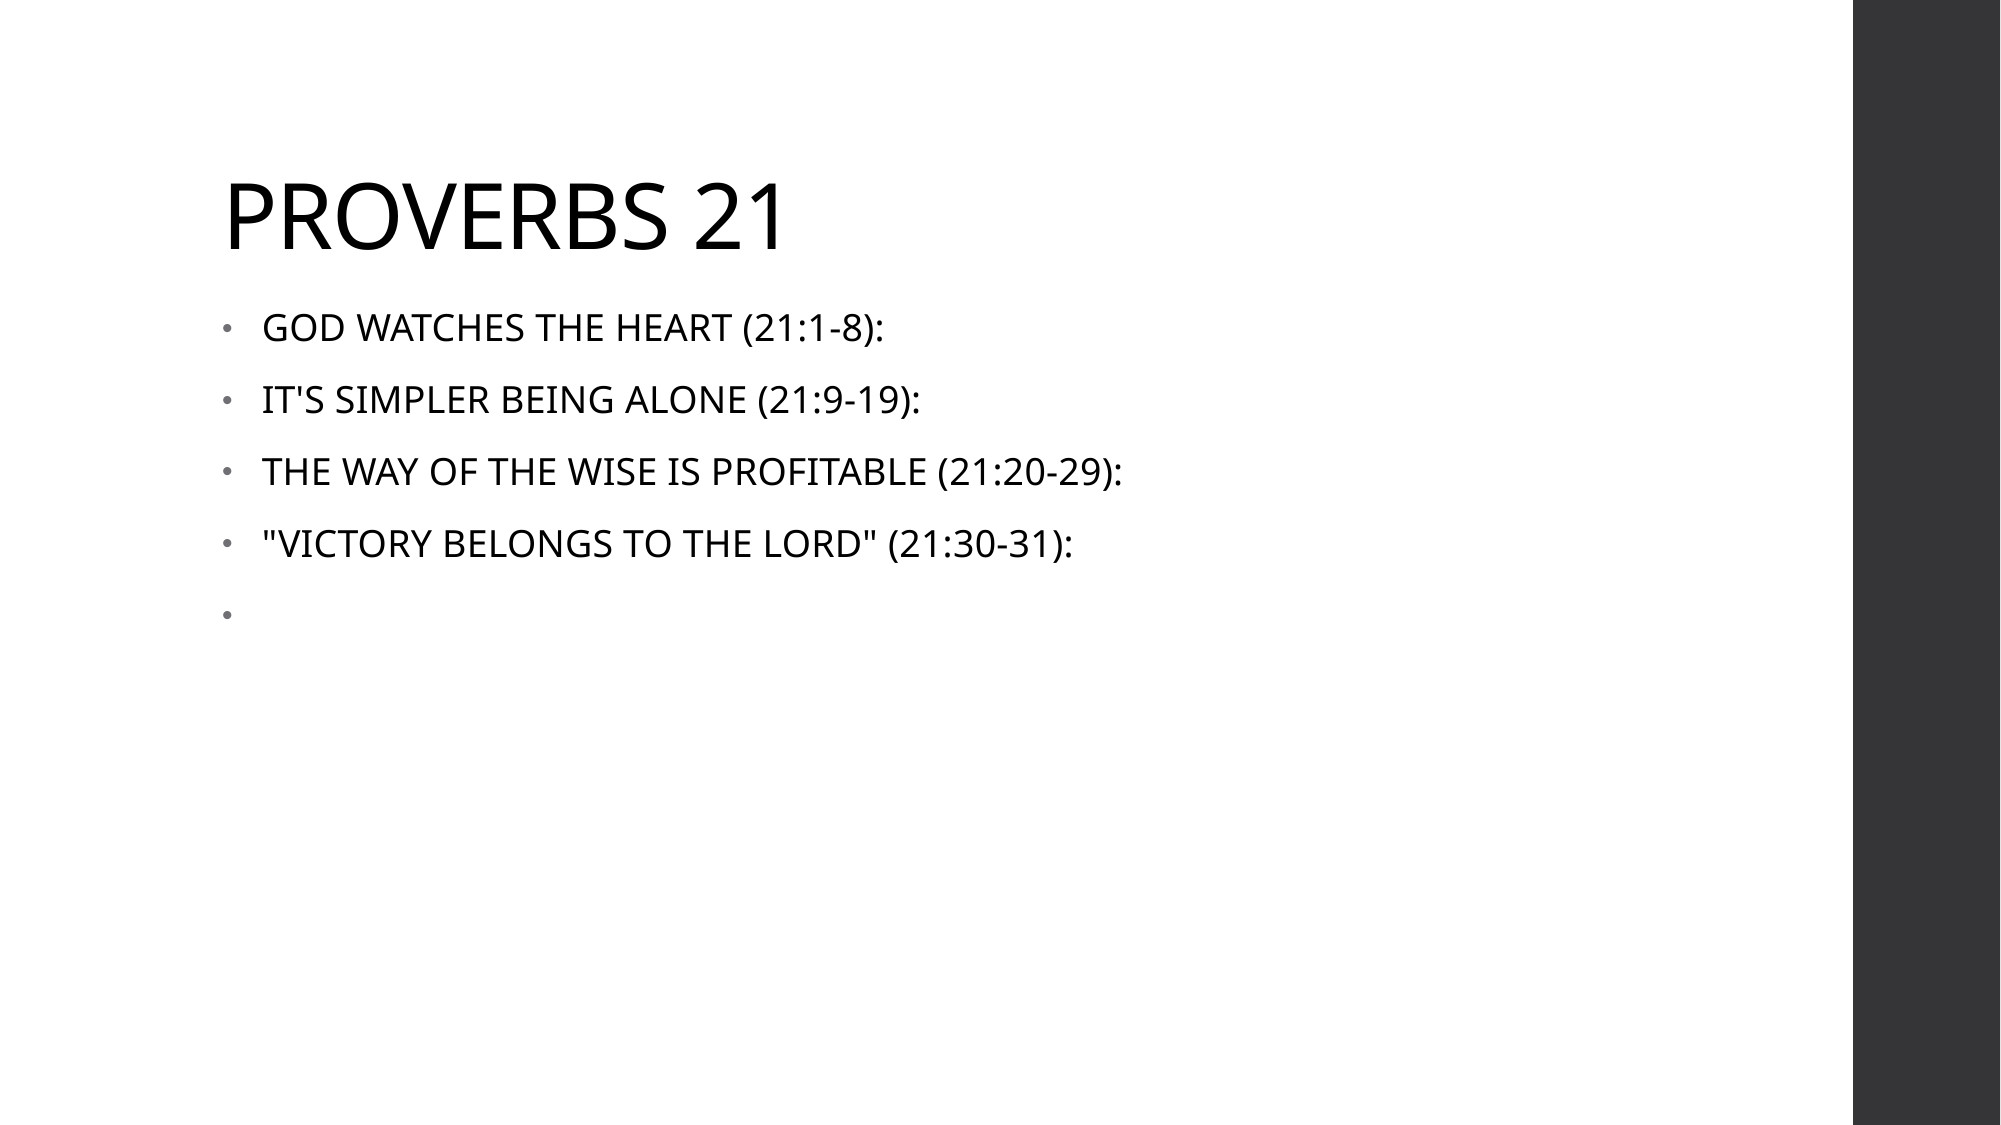

# PROVERBS 21
 GOD WATCHES THE HEART (21:1-8):
 IT'S SIMPLER BEING ALONE (21:9-19):
 THE WAY OF THE WISE IS PROFITABLE (21:20-29):
 "VICTORY BELONGS TO THE LORD" (21:30-31):